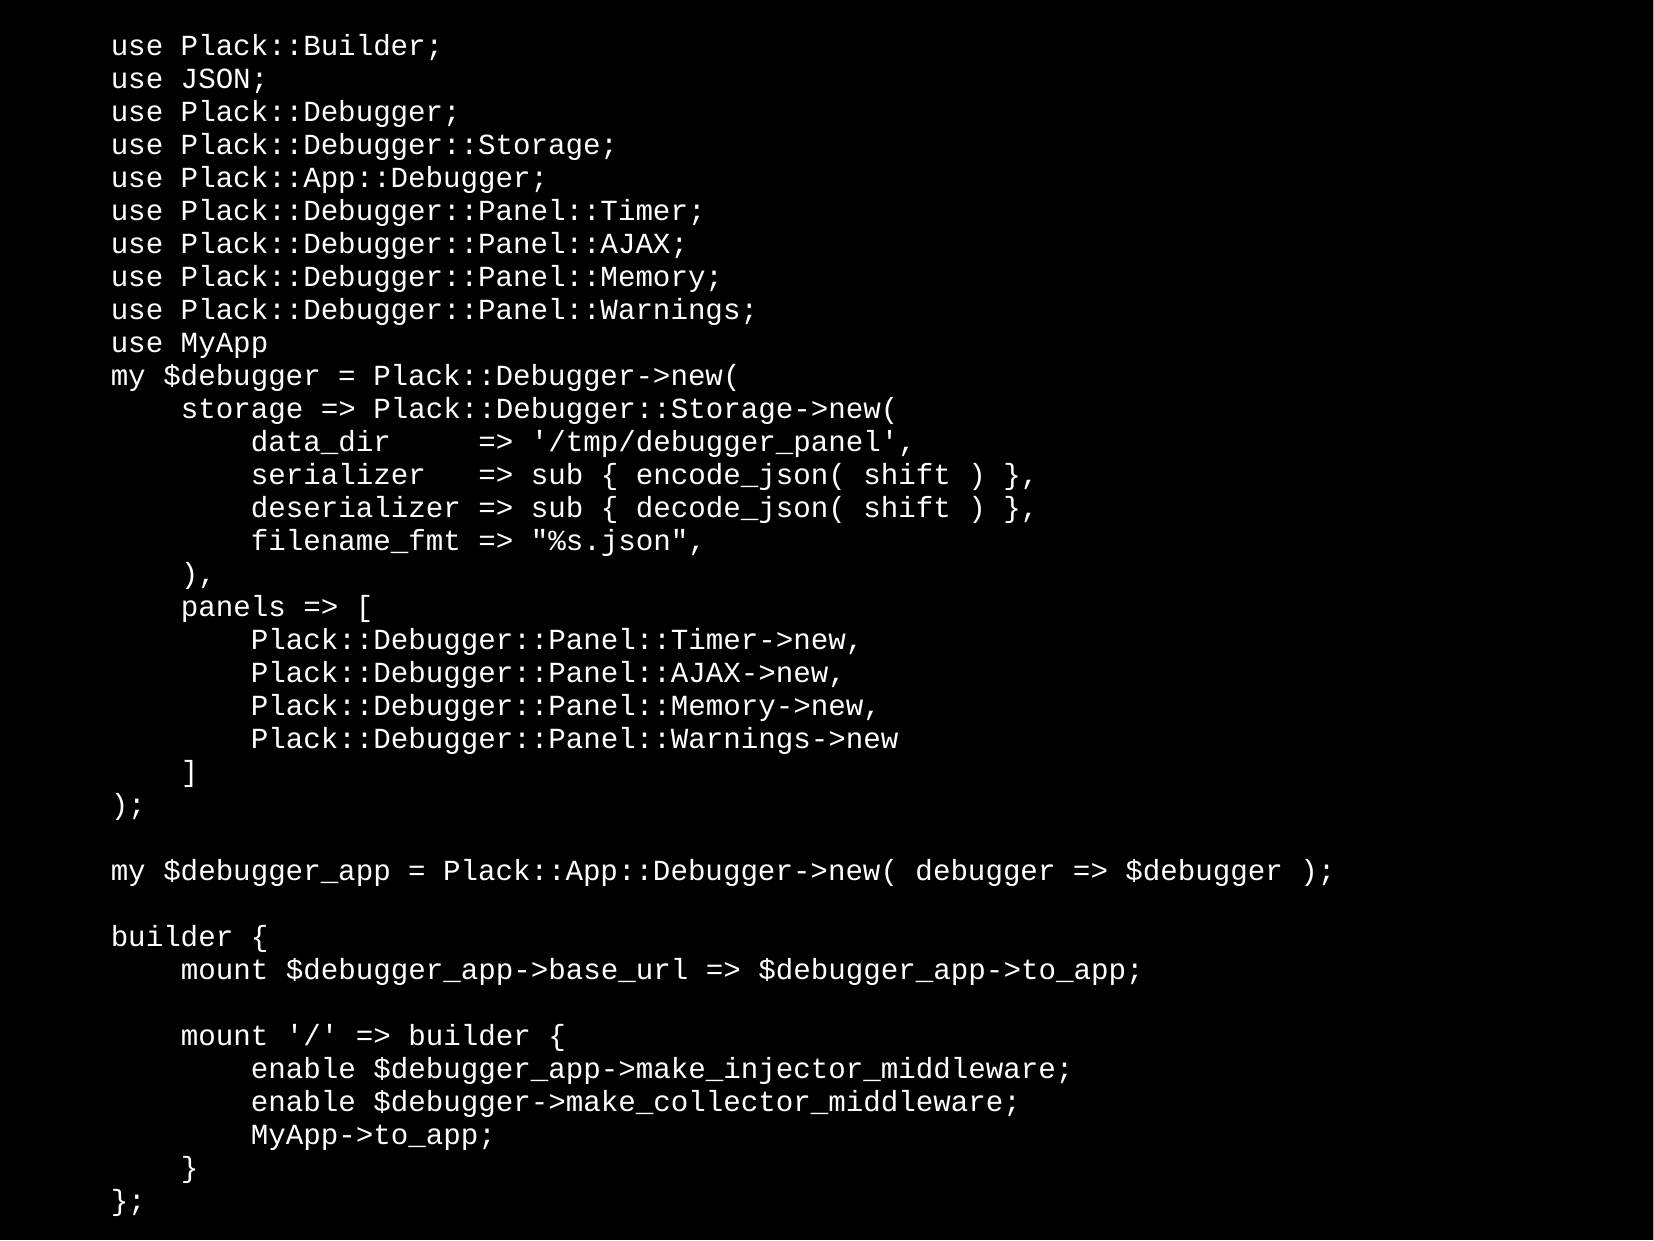

use Plack::Builder;
 use JSON;
 use Plack::Debugger;
 use Plack::Debugger::Storage;
 use Plack::App::Debugger;
 use Plack::Debugger::Panel::Timer;
 use Plack::Debugger::Panel::AJAX;
 use Plack::Debugger::Panel::Memory;
 use Plack::Debugger::Panel::Warnings;
 use MyApp
 my $debugger = Plack::Debugger->new(
 storage => Plack::Debugger::Storage->new(
 data_dir => '/tmp/debugger_panel',
 serializer => sub { encode_json( shift ) },
 deserializer => sub { decode_json( shift ) },
 filename_fmt => "%s.json",
 ),
 panels => [
 Plack::Debugger::Panel::Timer->new,
 Plack::Debugger::Panel::AJAX->new,
 Plack::Debugger::Panel::Memory->new,
 Plack::Debugger::Panel::Warnings->new
 ]
 );
 my $debugger_app = Plack::App::Debugger->new( debugger => $debugger );
 builder {
 mount $debugger_app->base_url => $debugger_app->to_app;
 mount '/' => builder {
 enable $debugger_app->make_injector_middleware;
 enable $debugger->make_collector_middleware;
 MyApp->to_app;
 }
 };